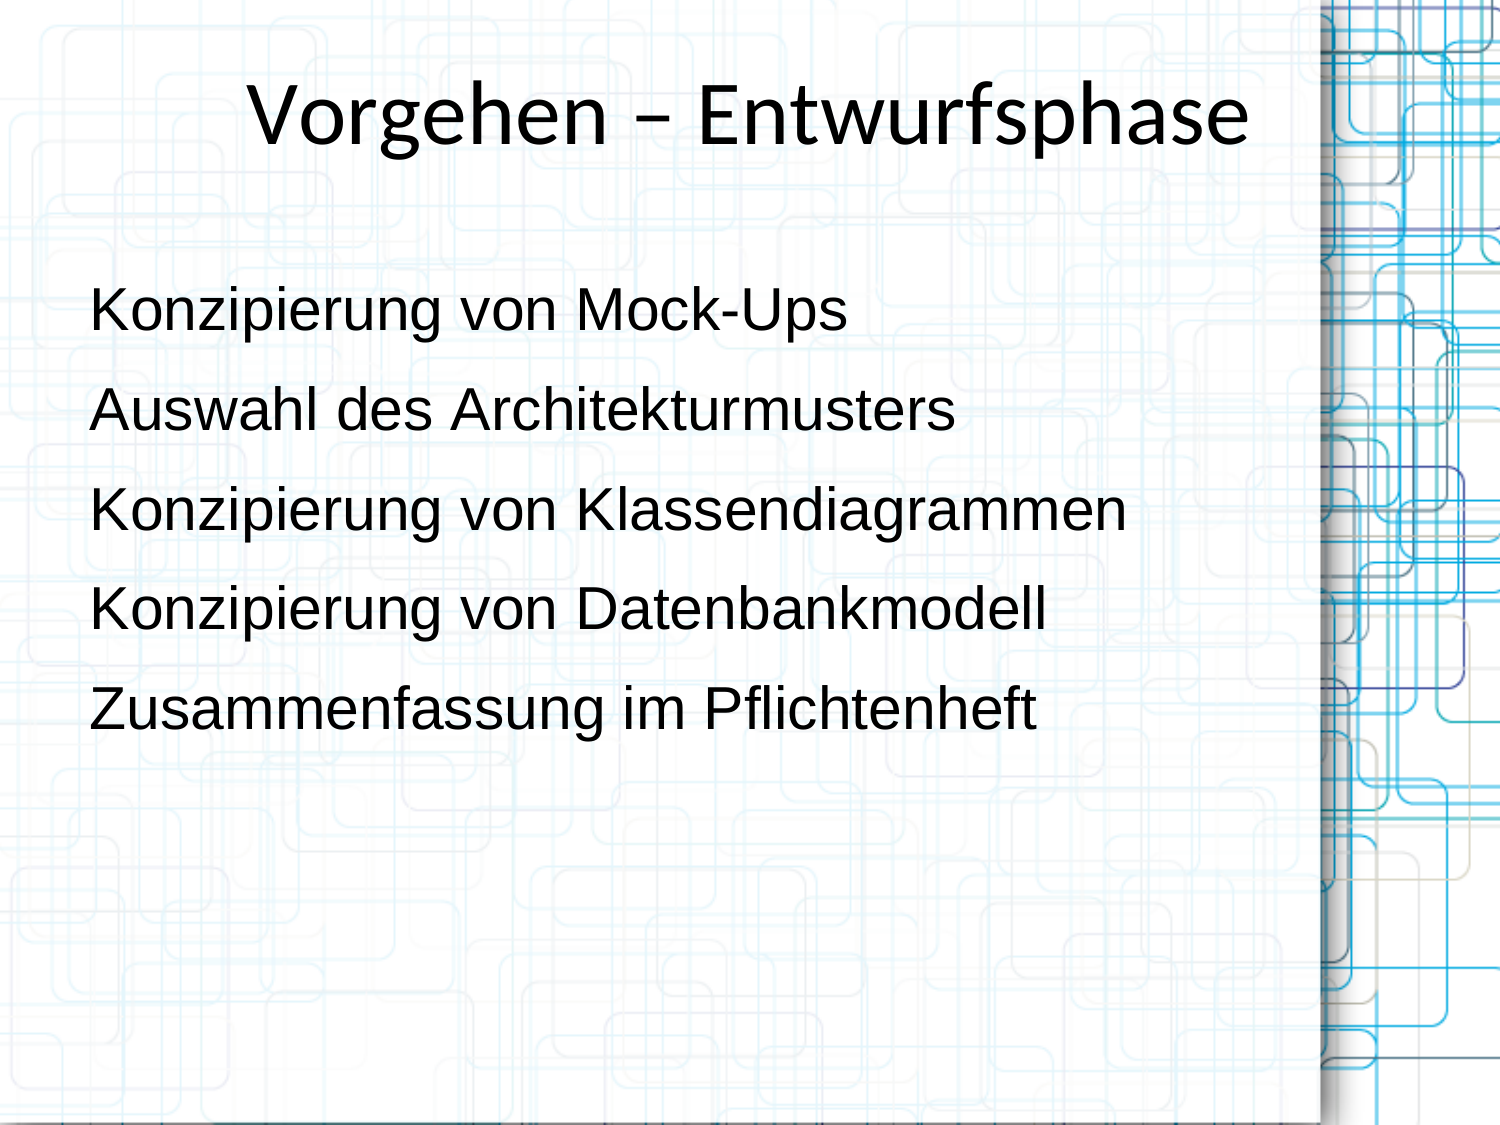

# Vorgehen – Entwurfsphase
Konzipierung von Mock-Ups
Auswahl des Architekturmusters
Konzipierung von Klassendiagrammen
Konzipierung von Datenbankmodell
Zusammenfassung im Pflichtenheft